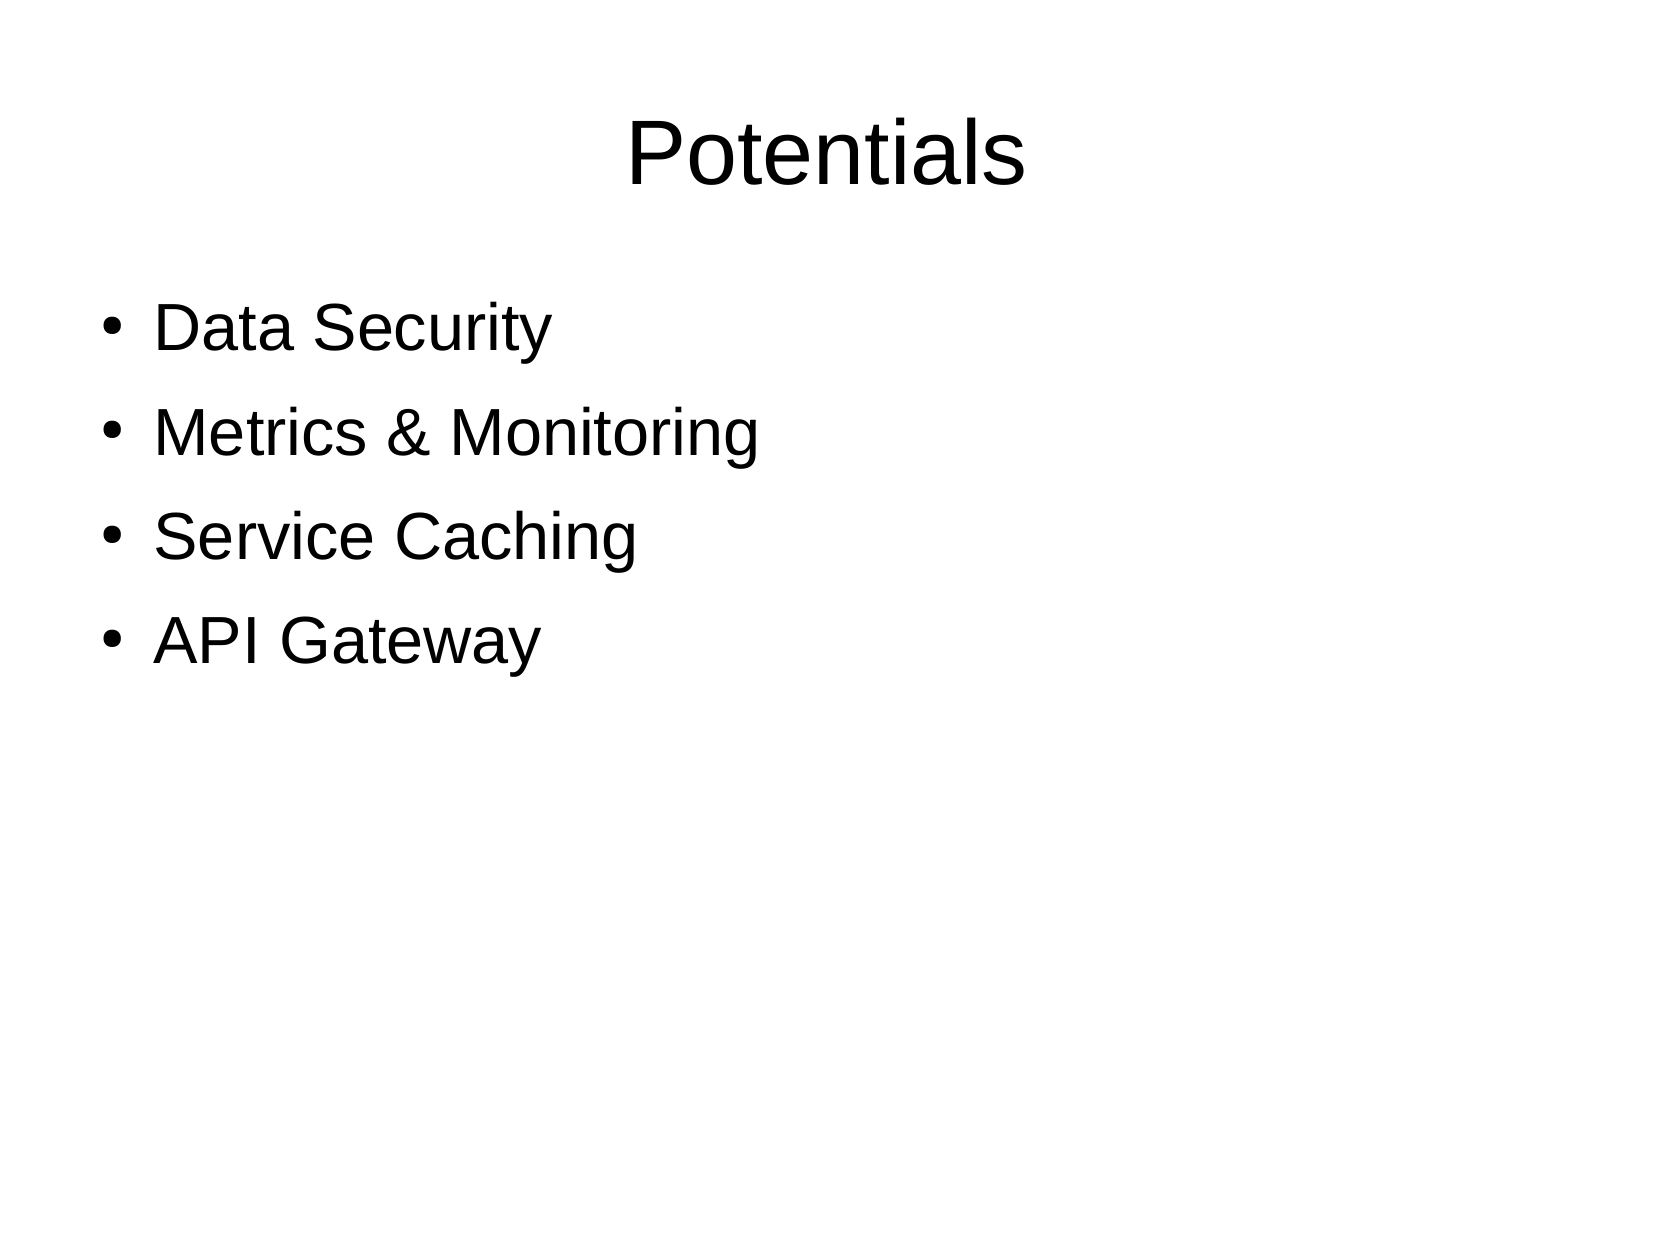

# Potentials
Data Security
Metrics & Monitoring
Service Caching
API Gateway